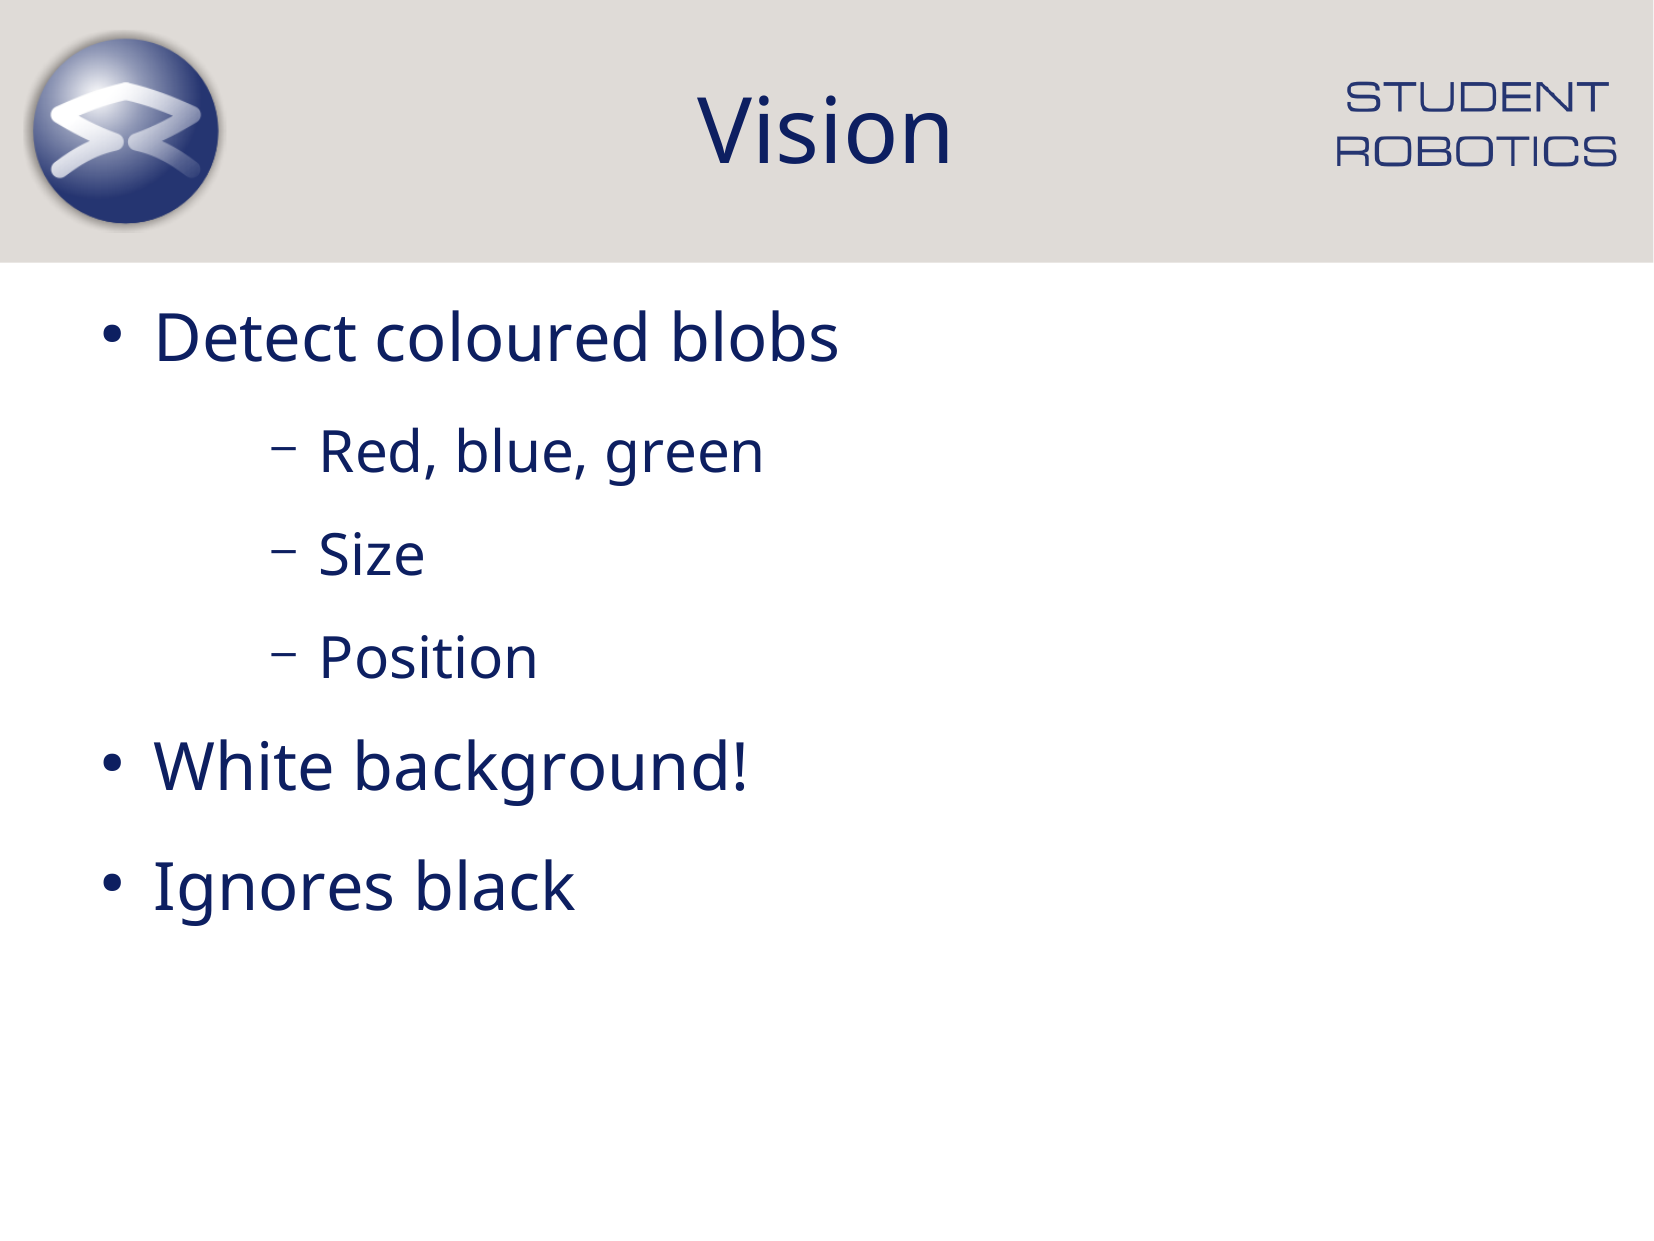

# Vision
Detect coloured blobs
Red, blue, green
Size
Position
White background!
Ignores black